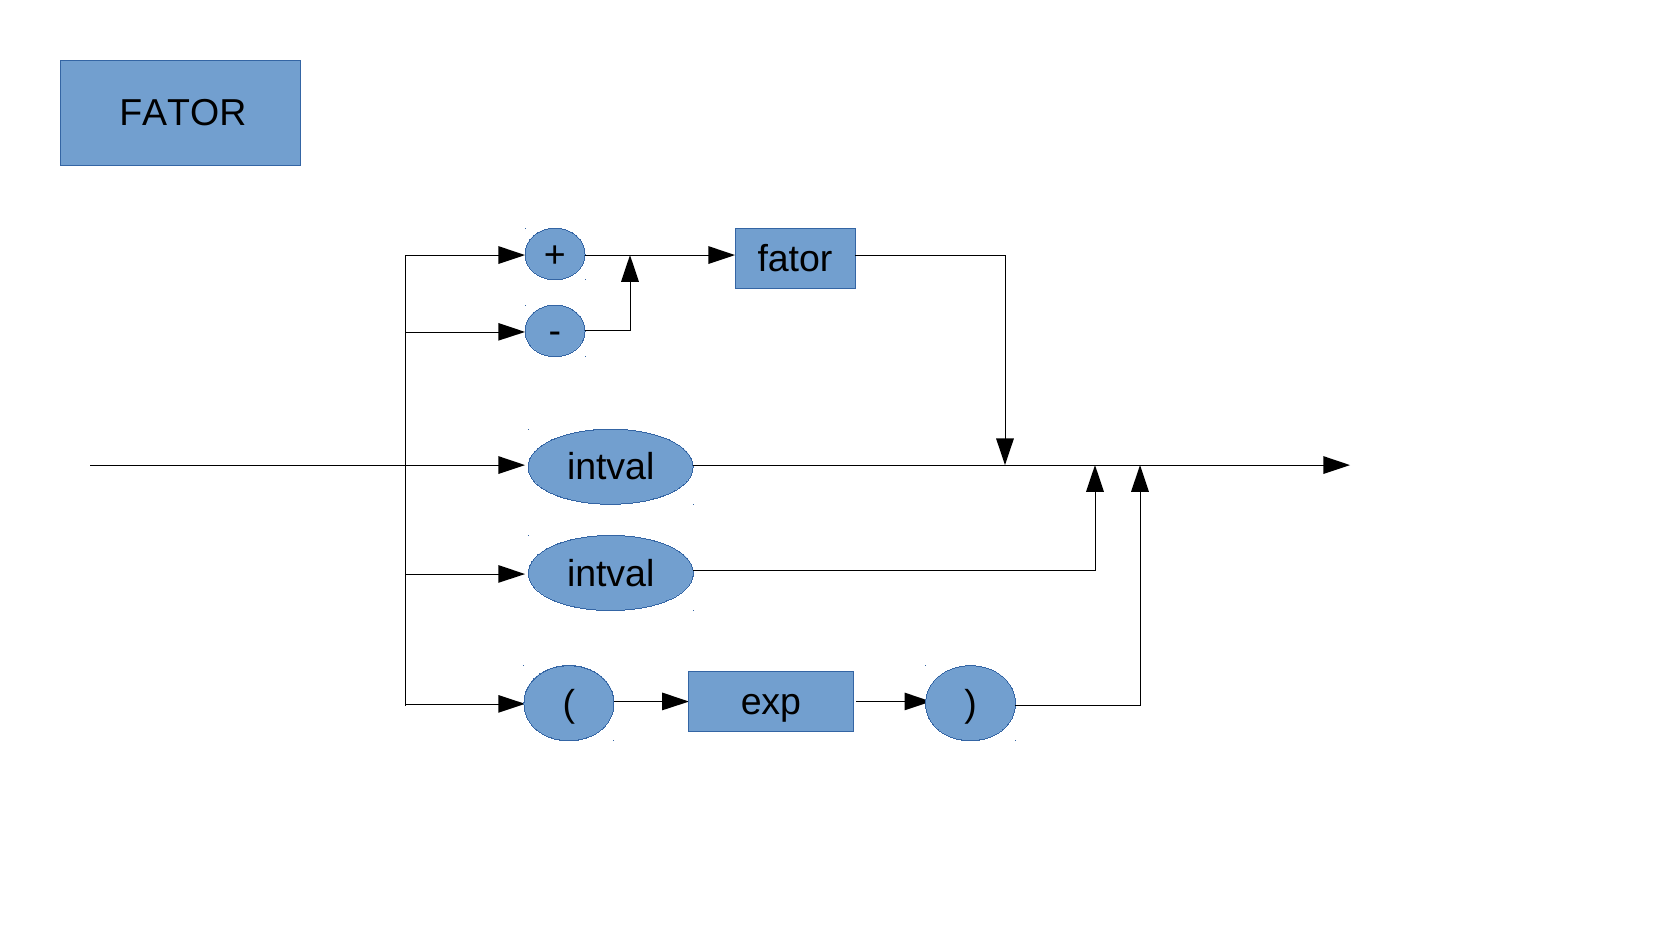

FATOR
+
fator
-
intval
intval
bool exp
exp
(
(
)